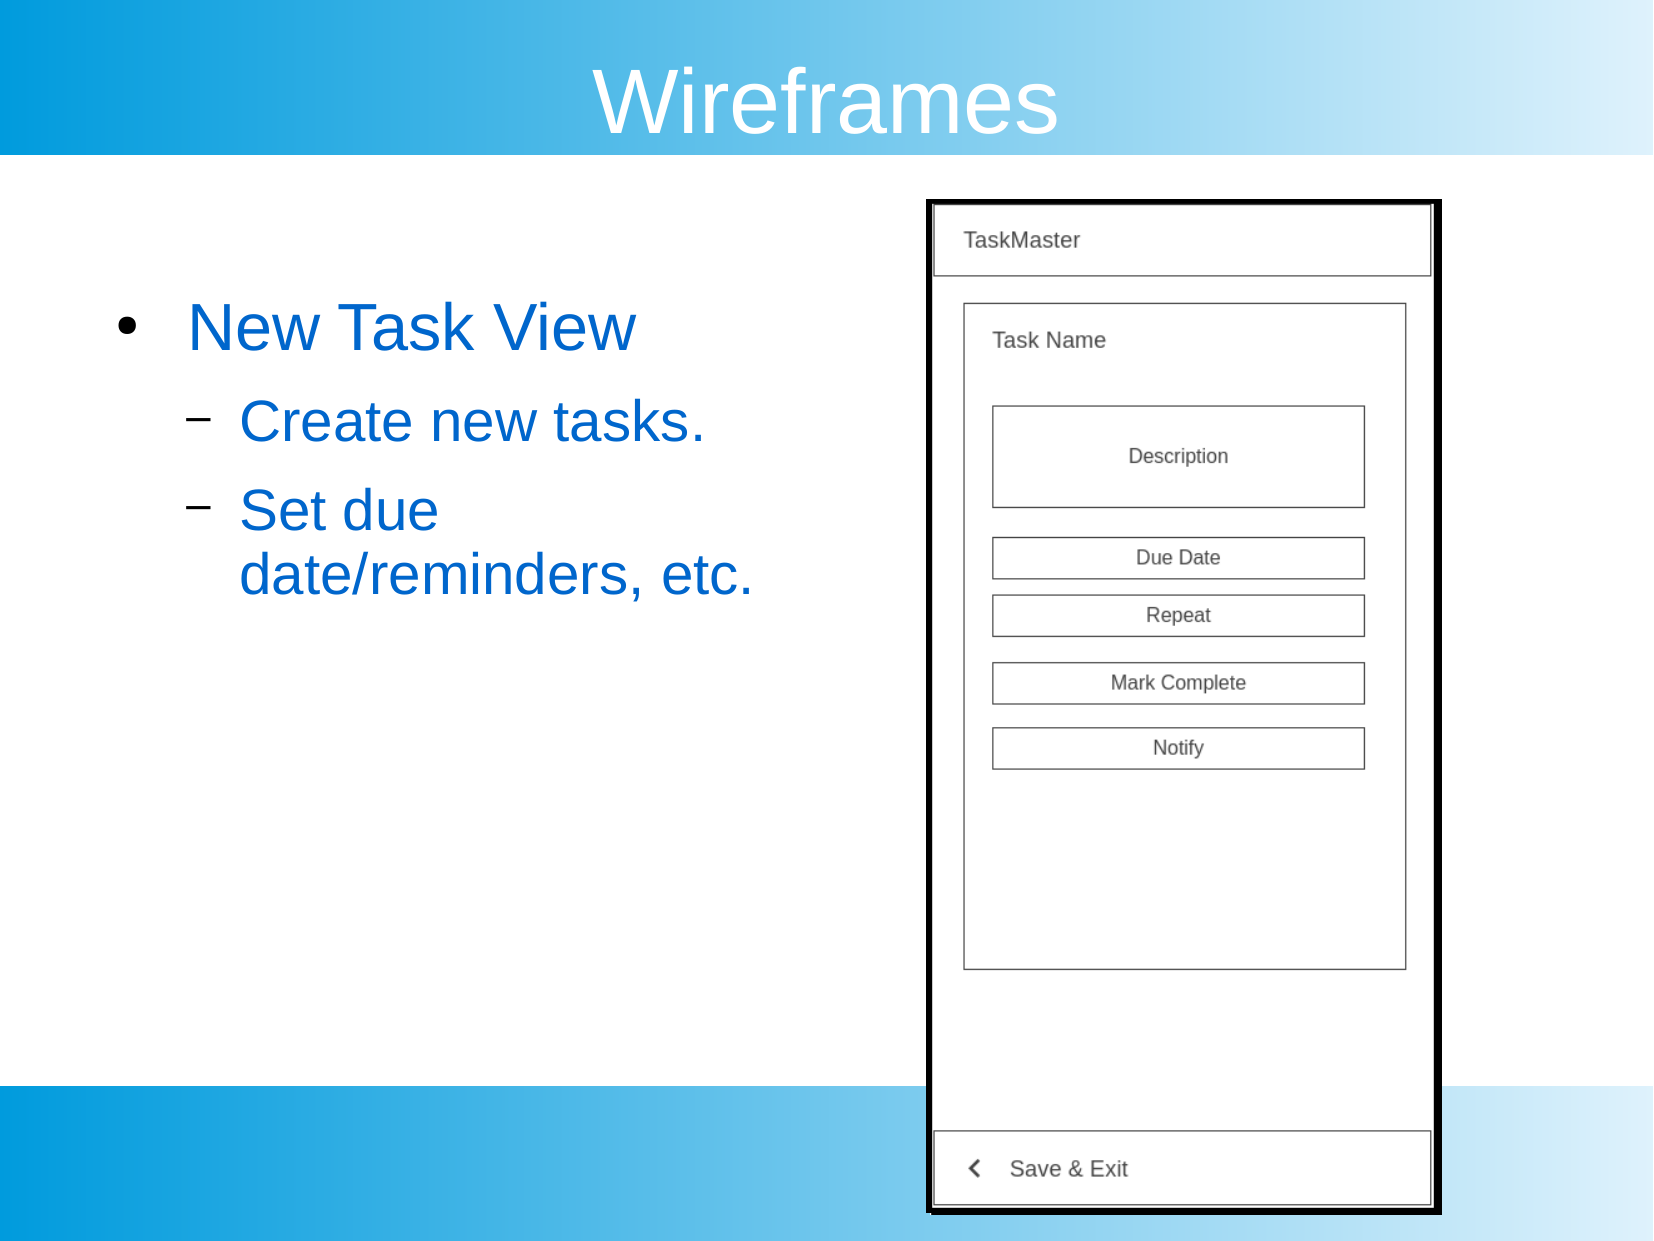

# Wireframes
 New Task View
Create new tasks.
Set due date/reminders, etc.